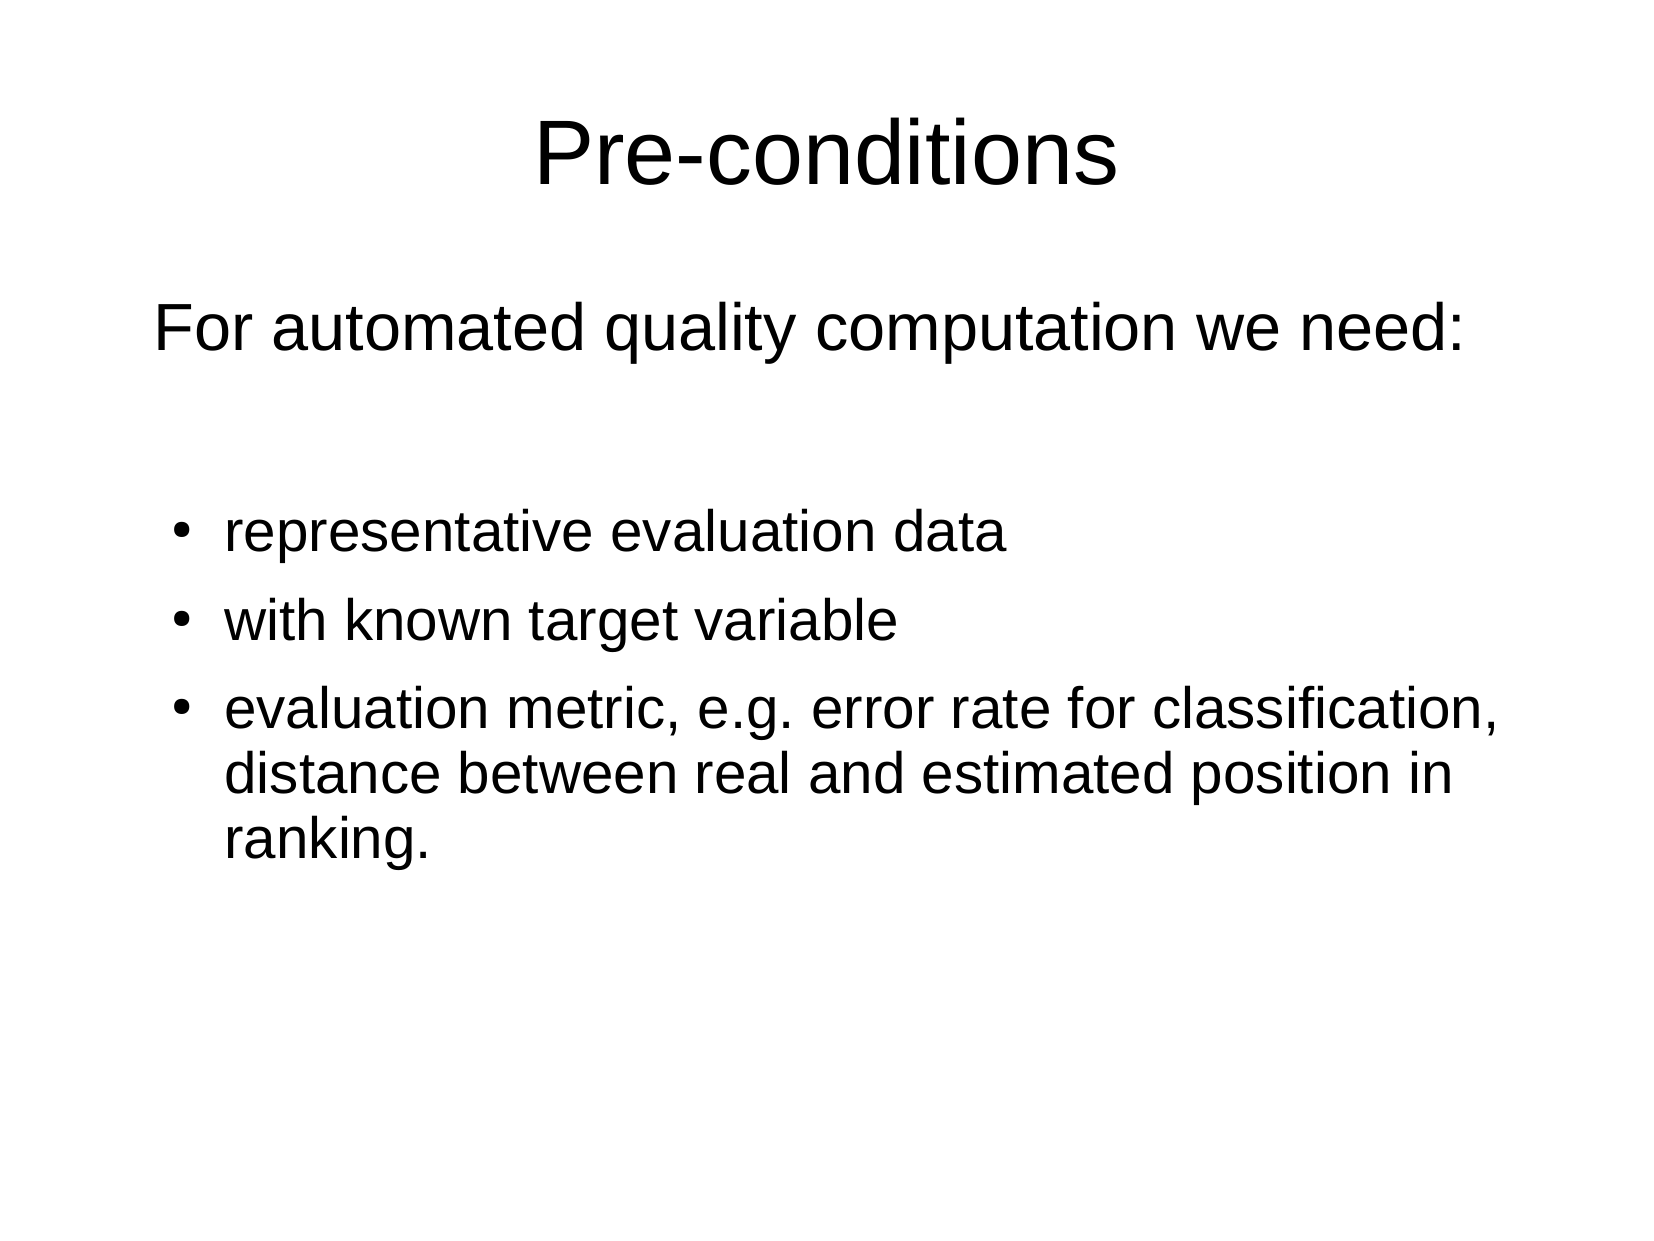

# Pre-conditions
For automated quality computation we need:
representative evaluation data
with known target variable
evaluation metric, e.g. error rate for classification, distance between real and estimated position in ranking.